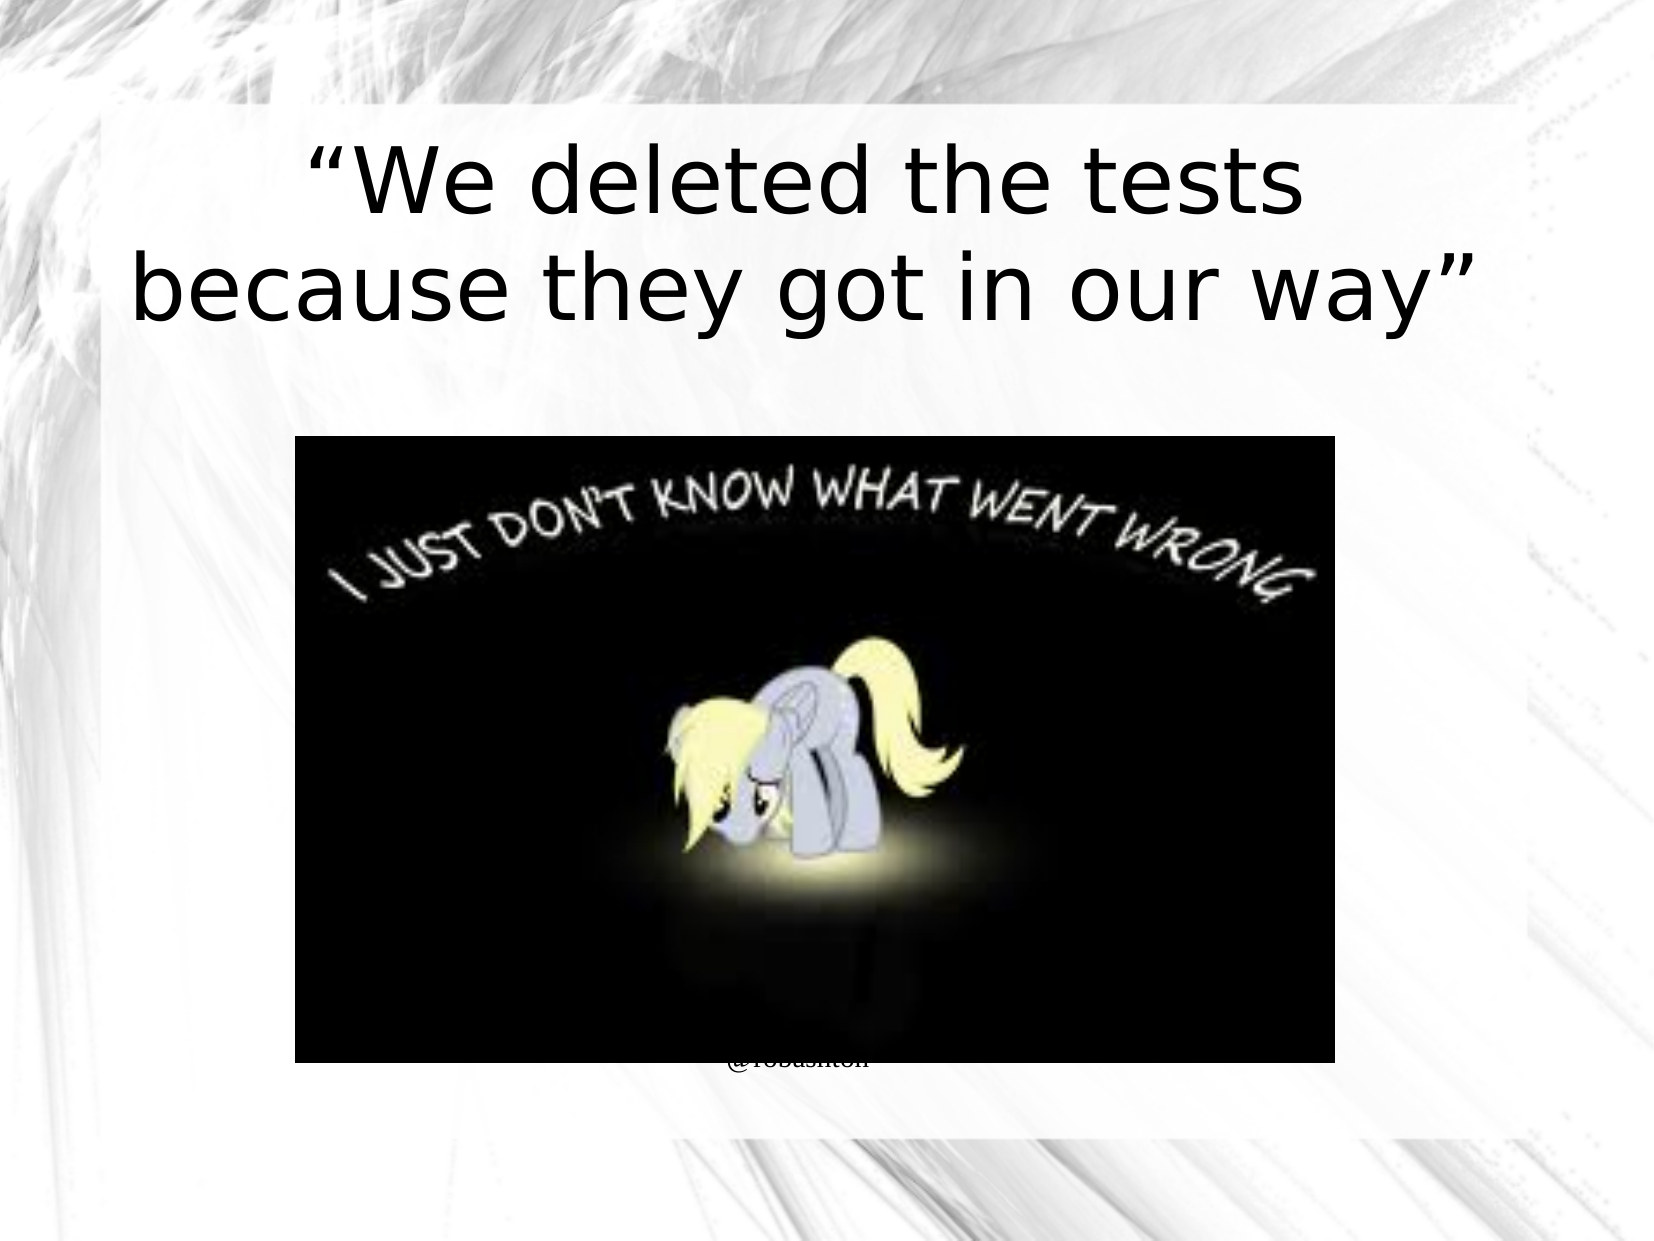

# “We deleted the tests because they got in our way”
@robashton